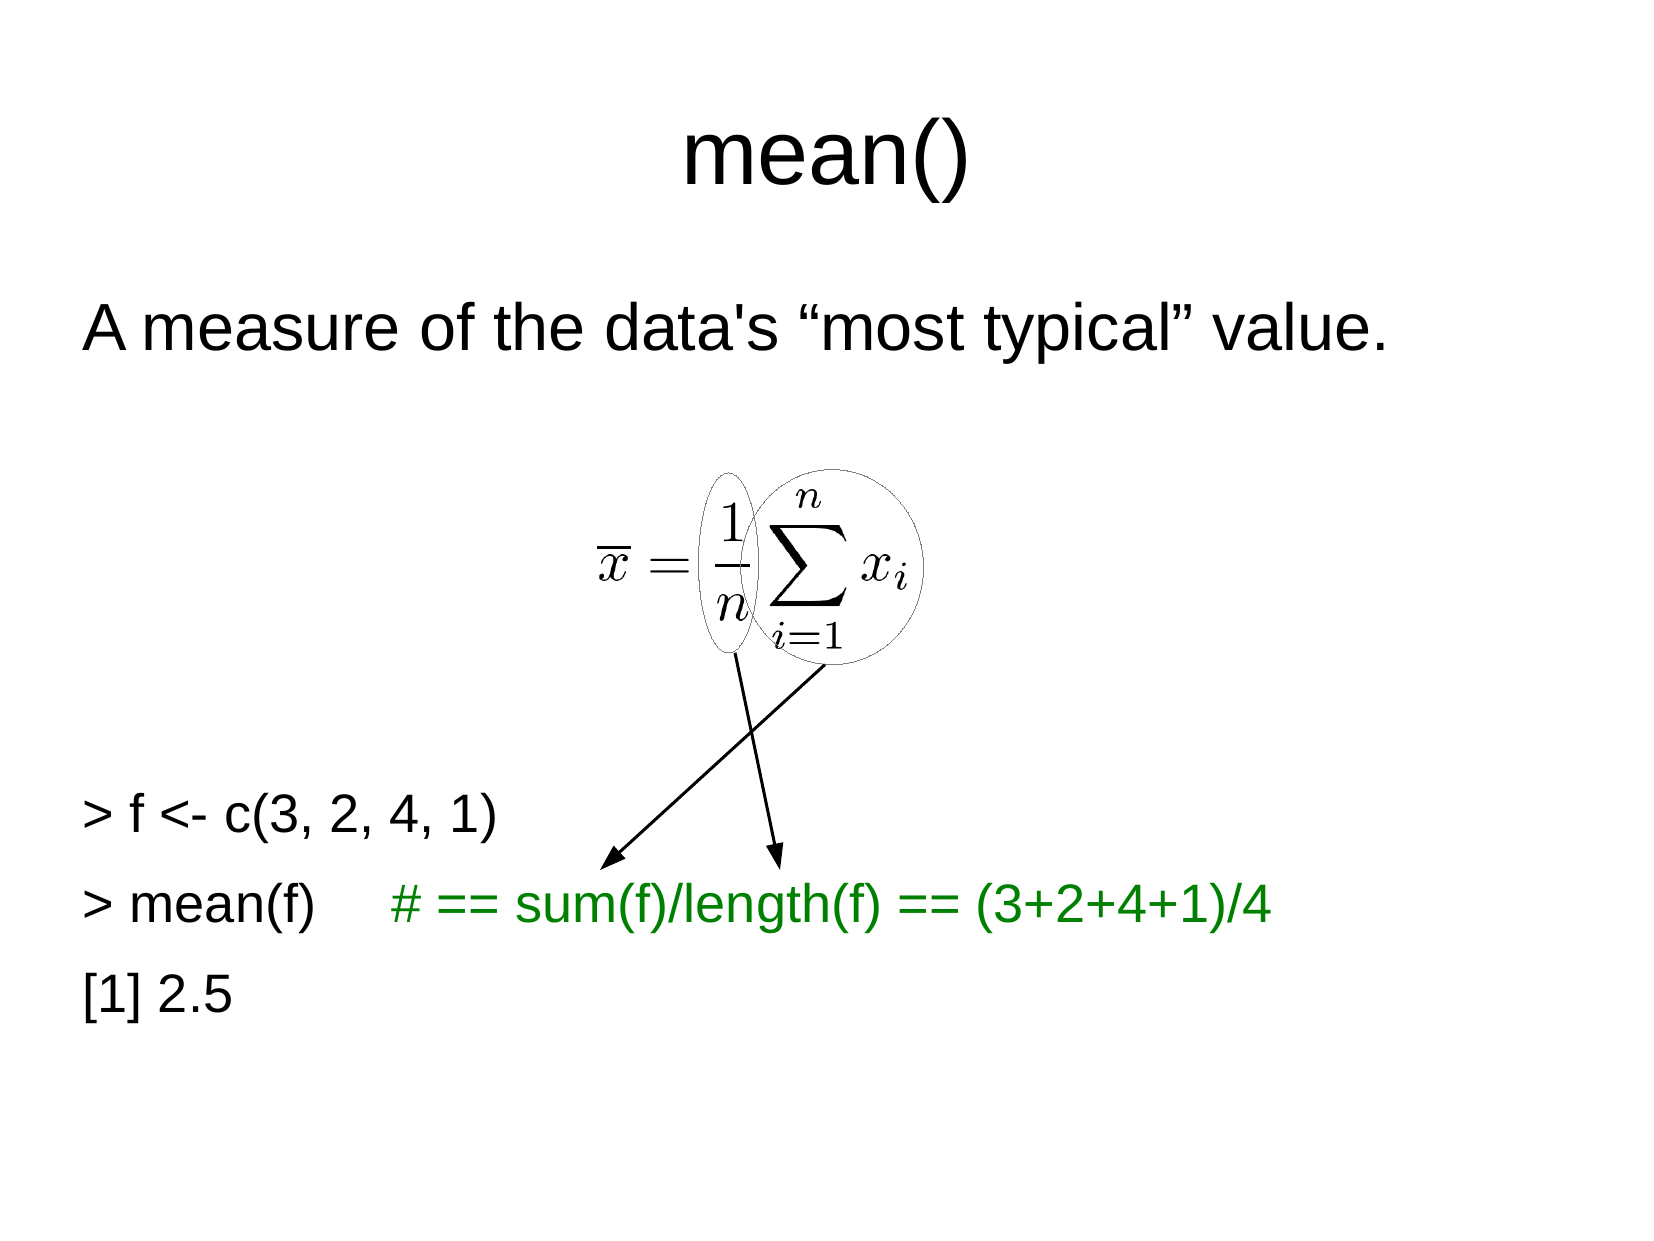

# mean()
A measure of the data's “most typical” value.
> f <- c(3, 2, 4, 1)
> mean(f) # == sum(f)/length(f) == (3+2+4+1)/4
[1] 2.5